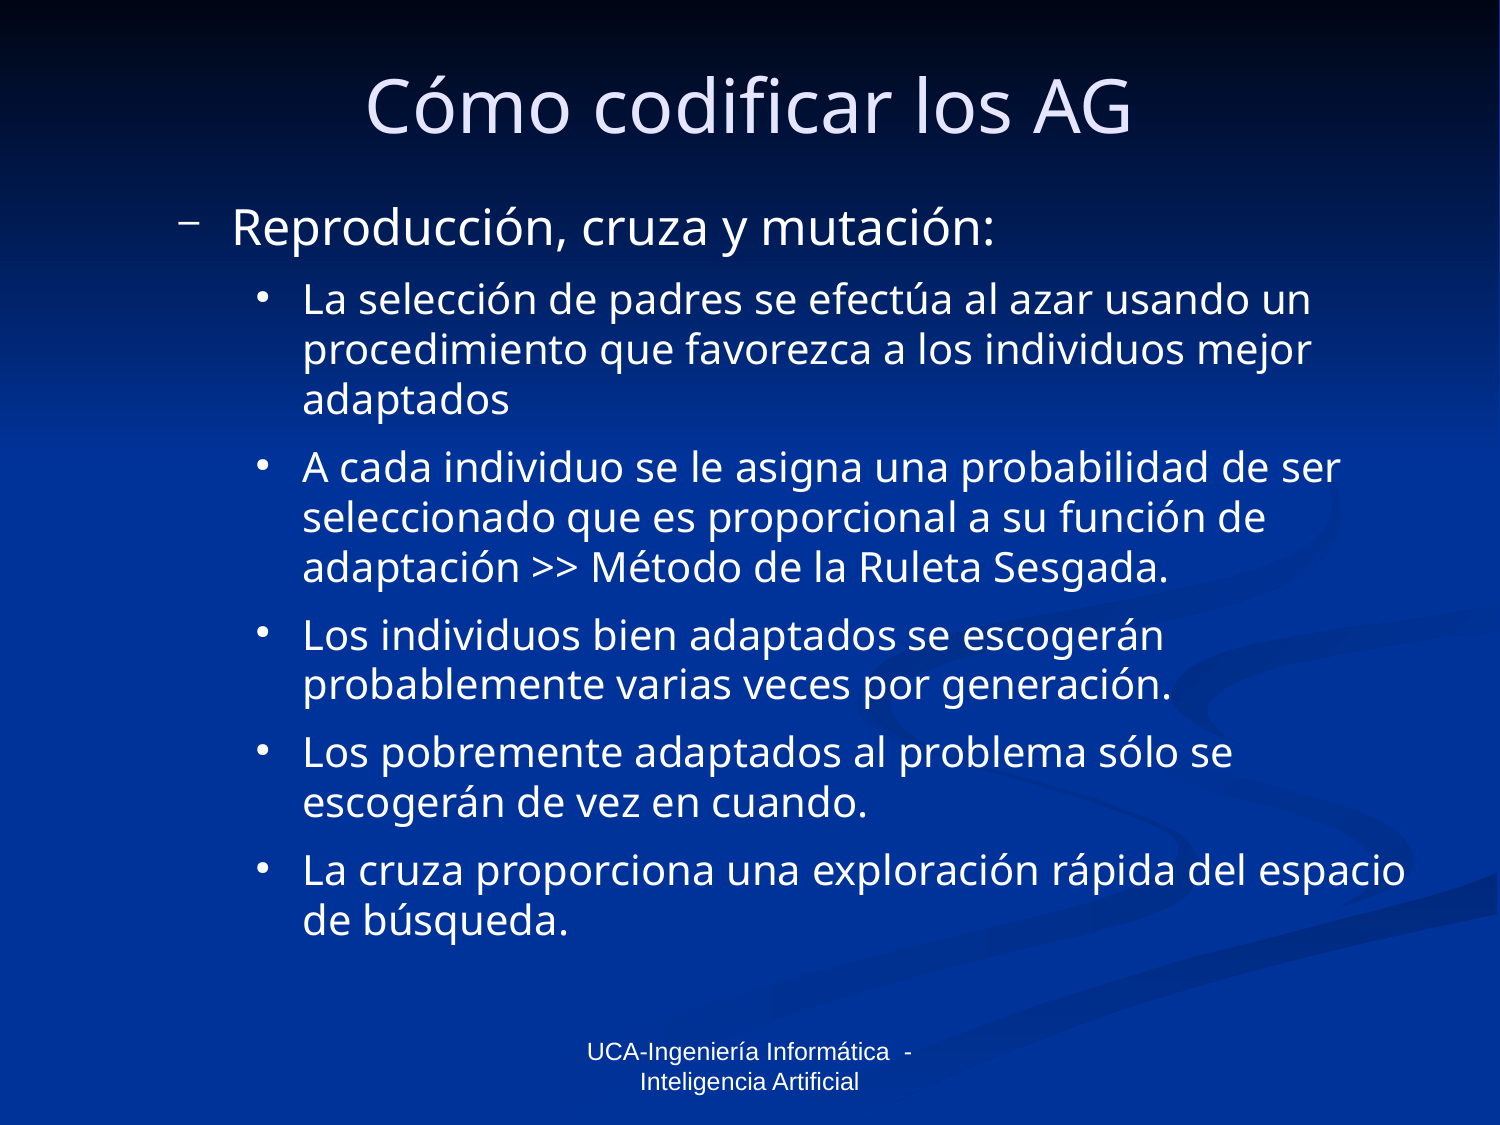

# Cómo codificar los AG
Reproducción, cruza y mutación:
La selección de padres se efectúa al azar usando un procedimiento que favorezca a los individuos mejor adaptados
A cada individuo se le asigna una probabilidad de ser seleccionado que es proporcional a su función de adaptación >> Método de la Ruleta Sesgada.
Los individuos bien adaptados se escogerán probablemente varias veces por generación.
Los pobremente adaptados al problema sólo se escogerán de vez en cuando.
La cruza proporciona una exploración rápida del espacio de búsqueda.
UCA-Ingeniería Informática - Inteligencia Artificial